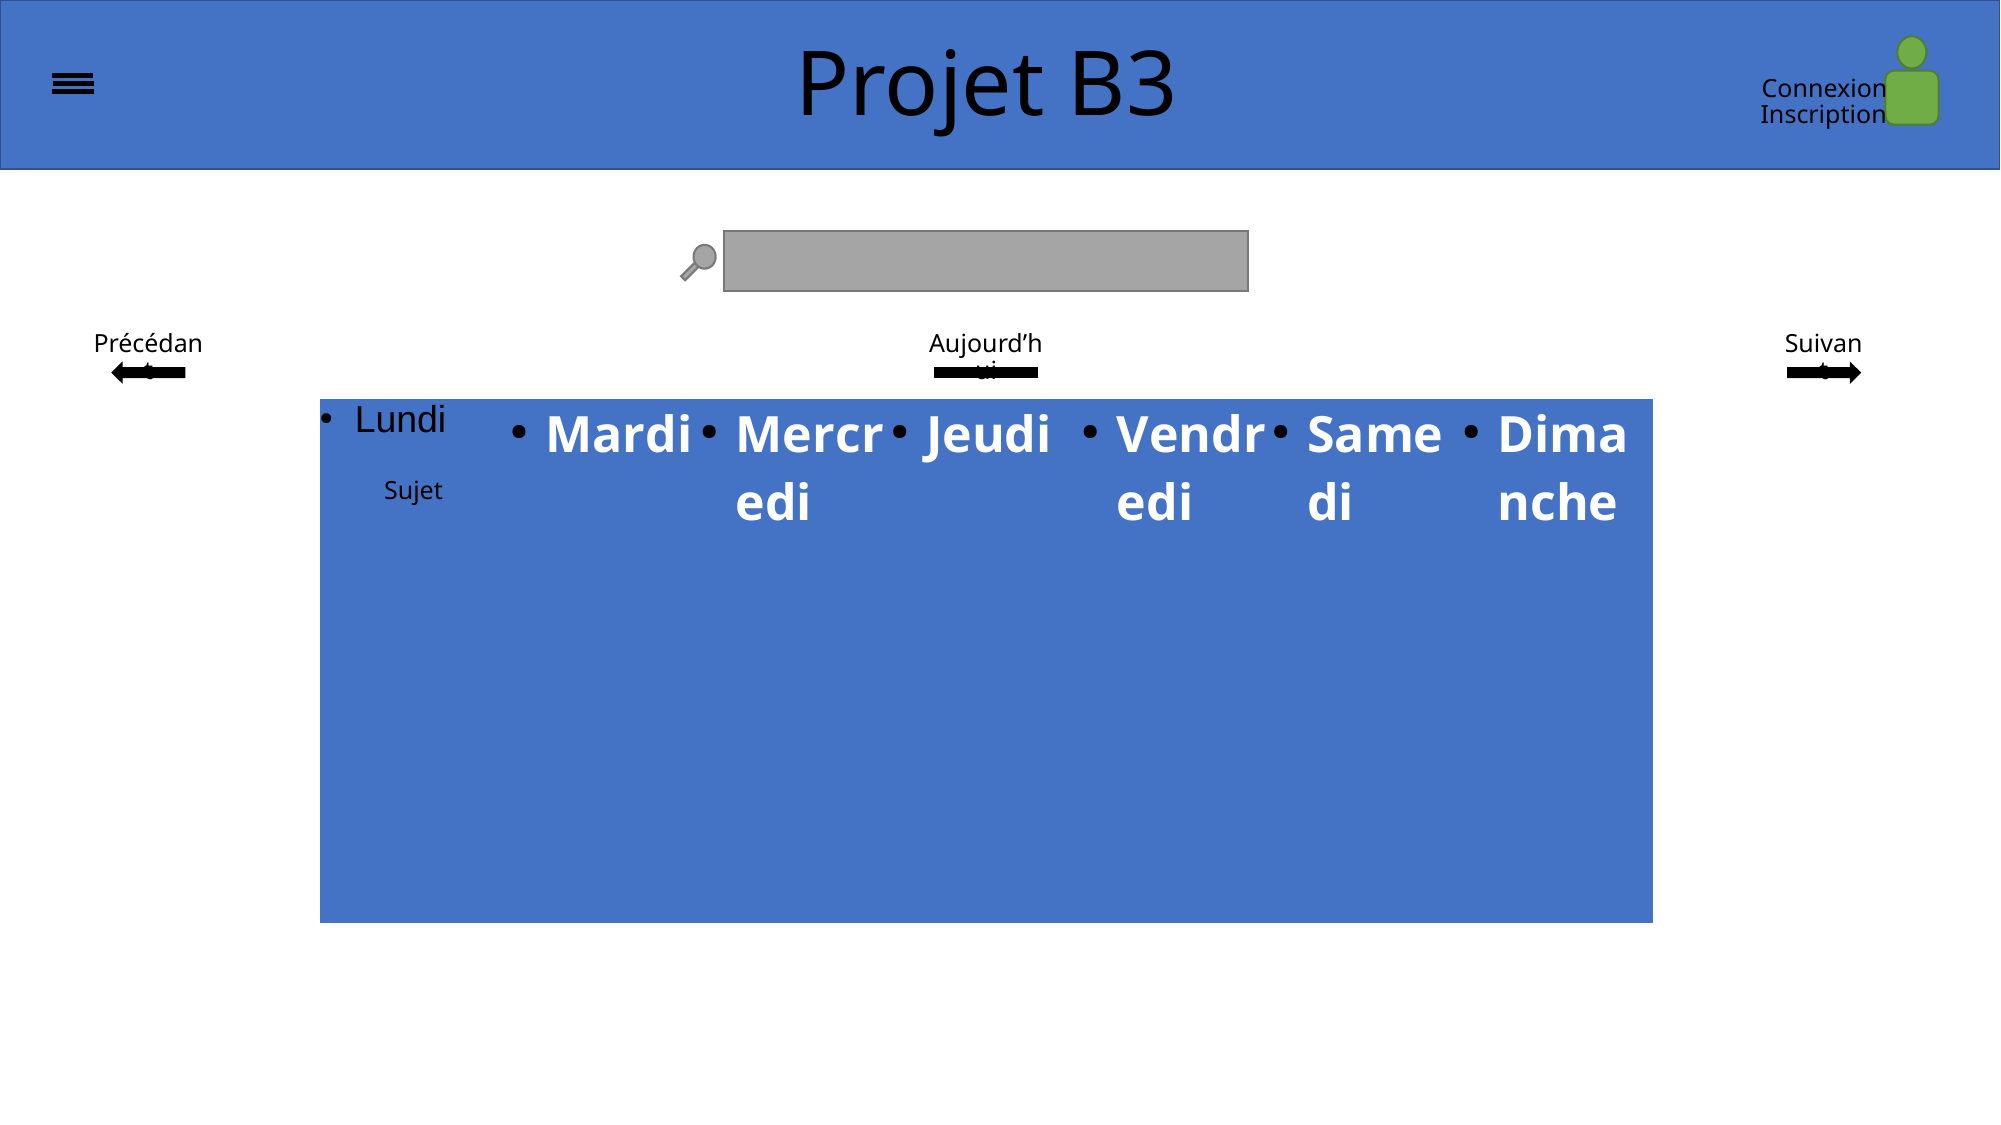

Projet B3
Connexion
Inscription
Précédant
Aujourd’hui
Suivant
| Lundi | Mardi | Mercredi | Jeudi | Vendredi | Samedi | Dimanche |
| --- | --- | --- | --- | --- | --- | --- |
| | | | | | | |
| | | | | | | |
| | | | | | | |
| | | | | | | |
| | | | | | | |
| | | | | | | |
| | | | | | | |
Sujet